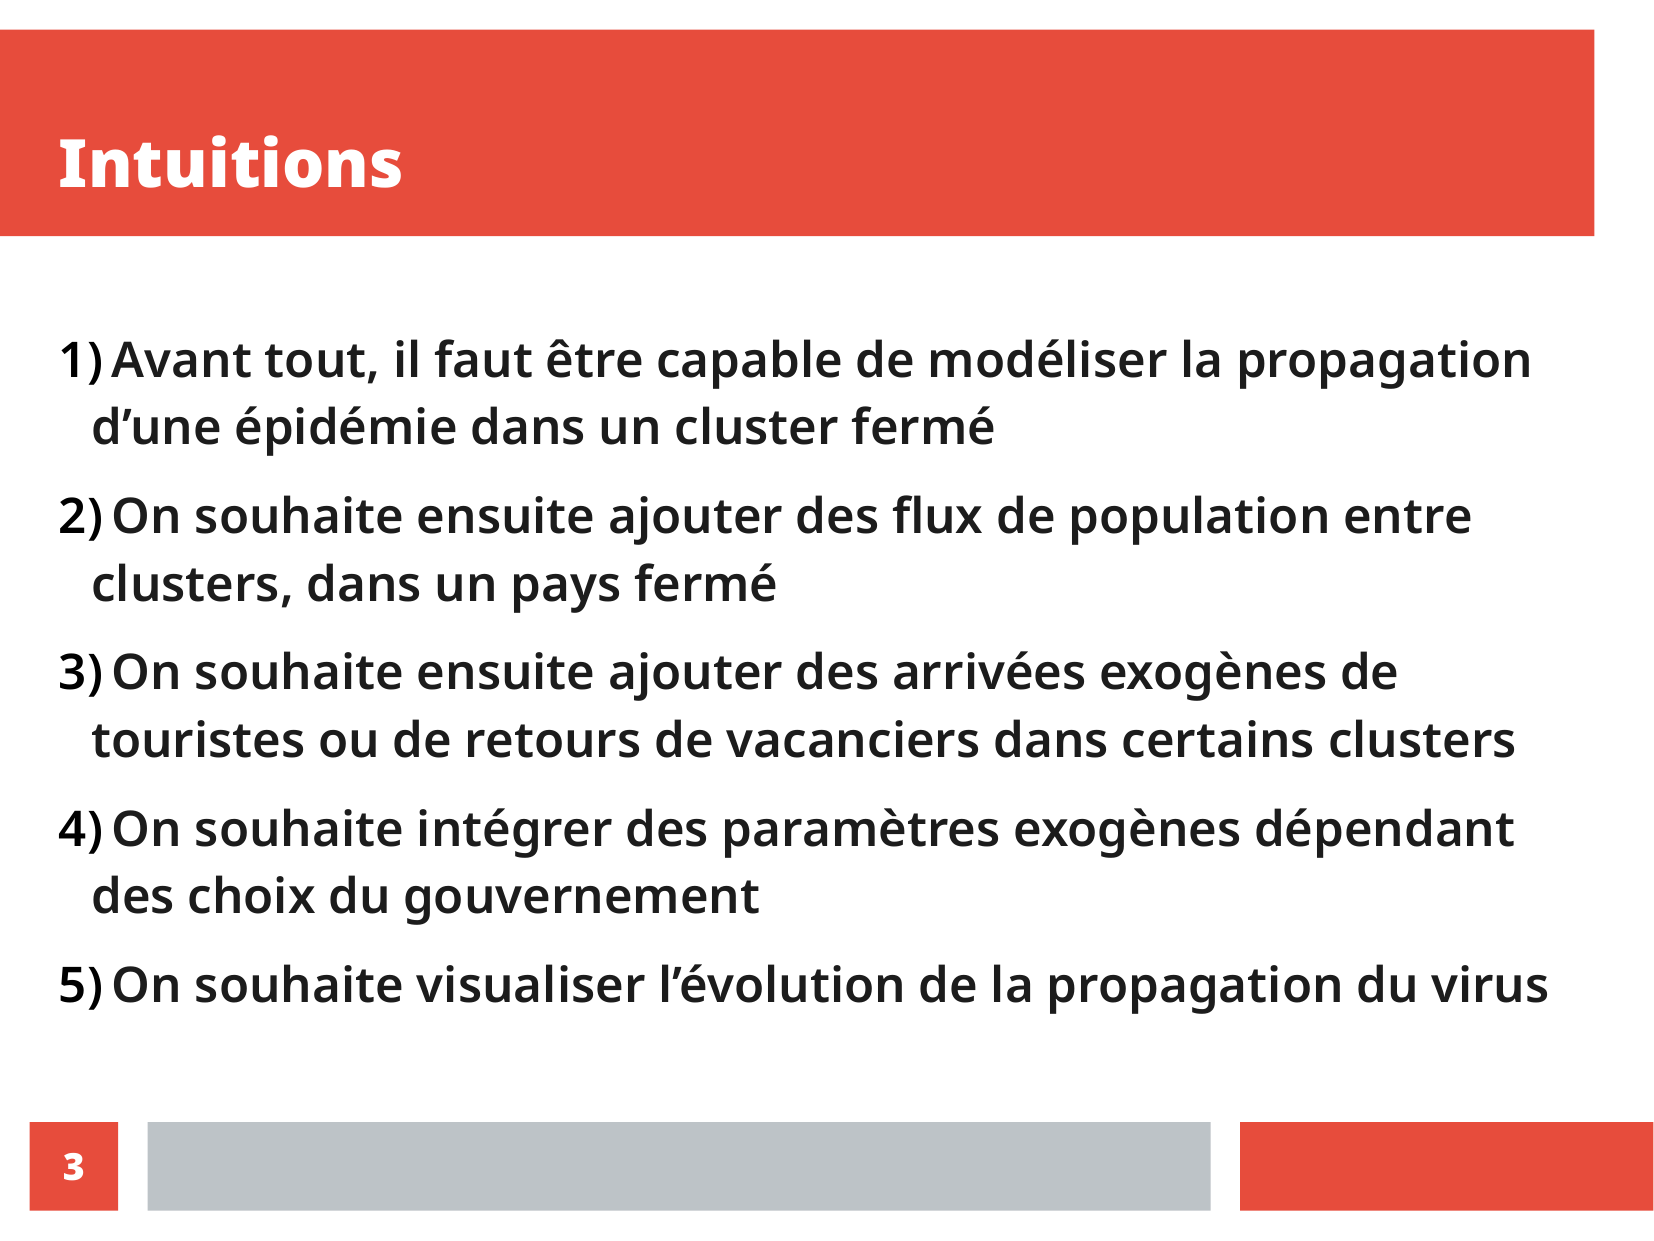

# Intuitions
 Avant tout, il faut être capable de modéliser la propagation d’une épidémie dans un cluster fermé
 On souhaite ensuite ajouter des flux de population entre clusters, dans un pays fermé
 On souhaite ensuite ajouter des arrivées exogènes de touristes ou de retours de vacanciers dans certains clusters
 On souhaite intégrer des paramètres exogènes dépendant des choix du gouvernement
 On souhaite visualiser l’évolution de la propagation du virus
3